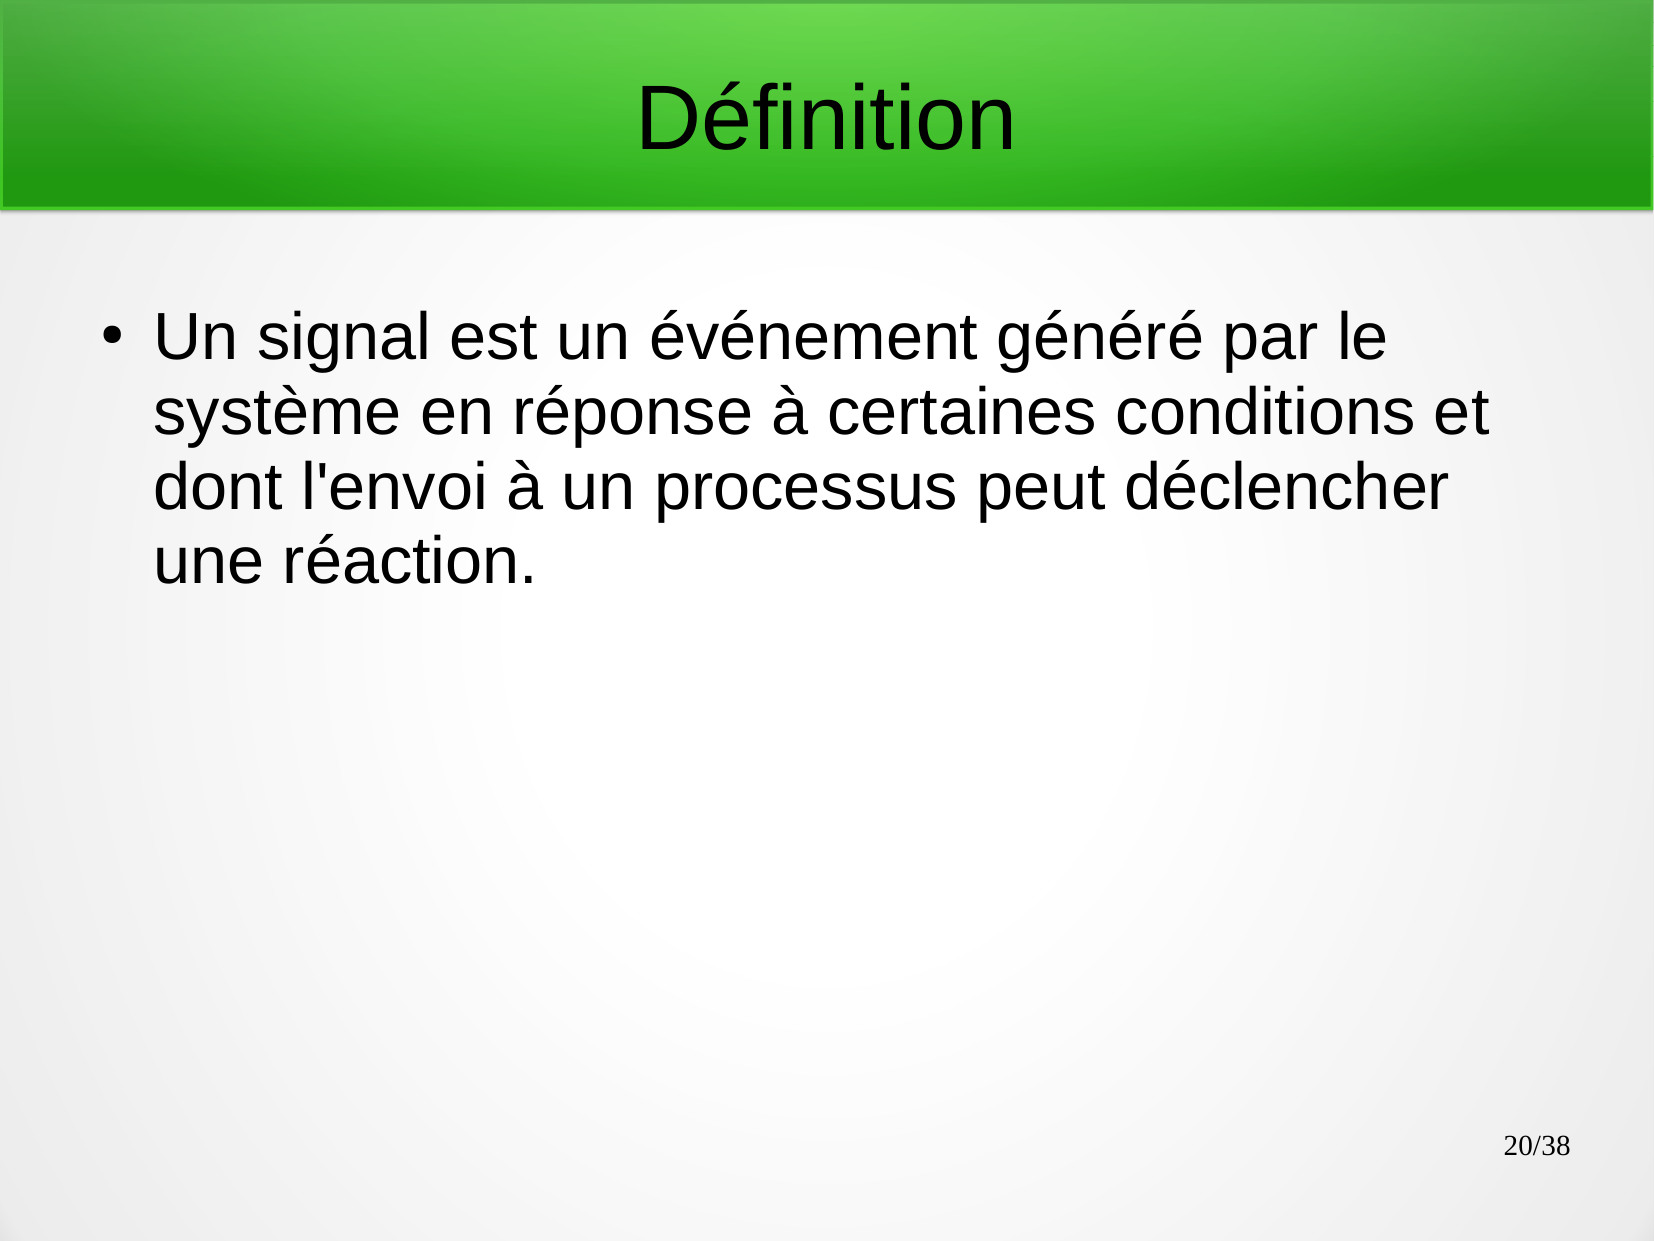

# Définition
Un signal est un événement généré par le système en réponse à certaines conditions et dont l'envoi à un processus peut déclencher une réaction.
20